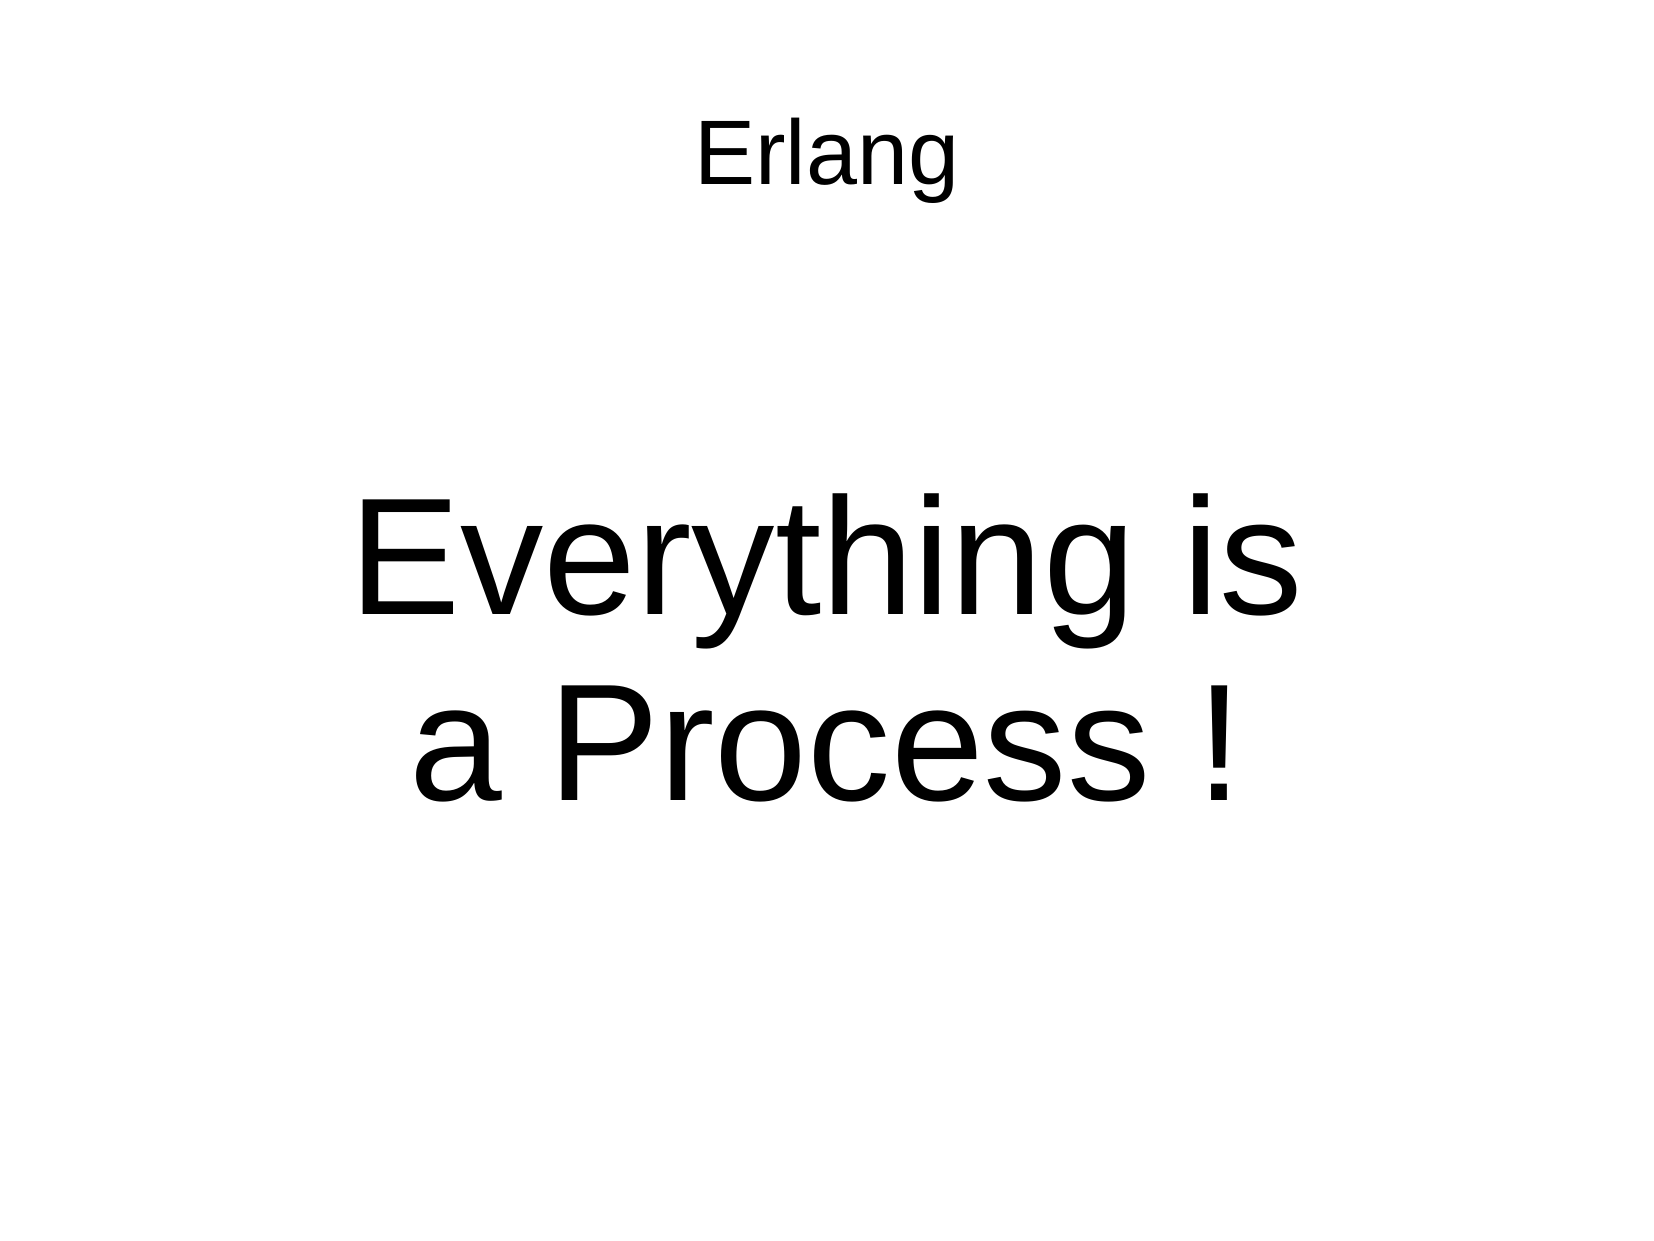

# Erlang
Everything is
a Process !